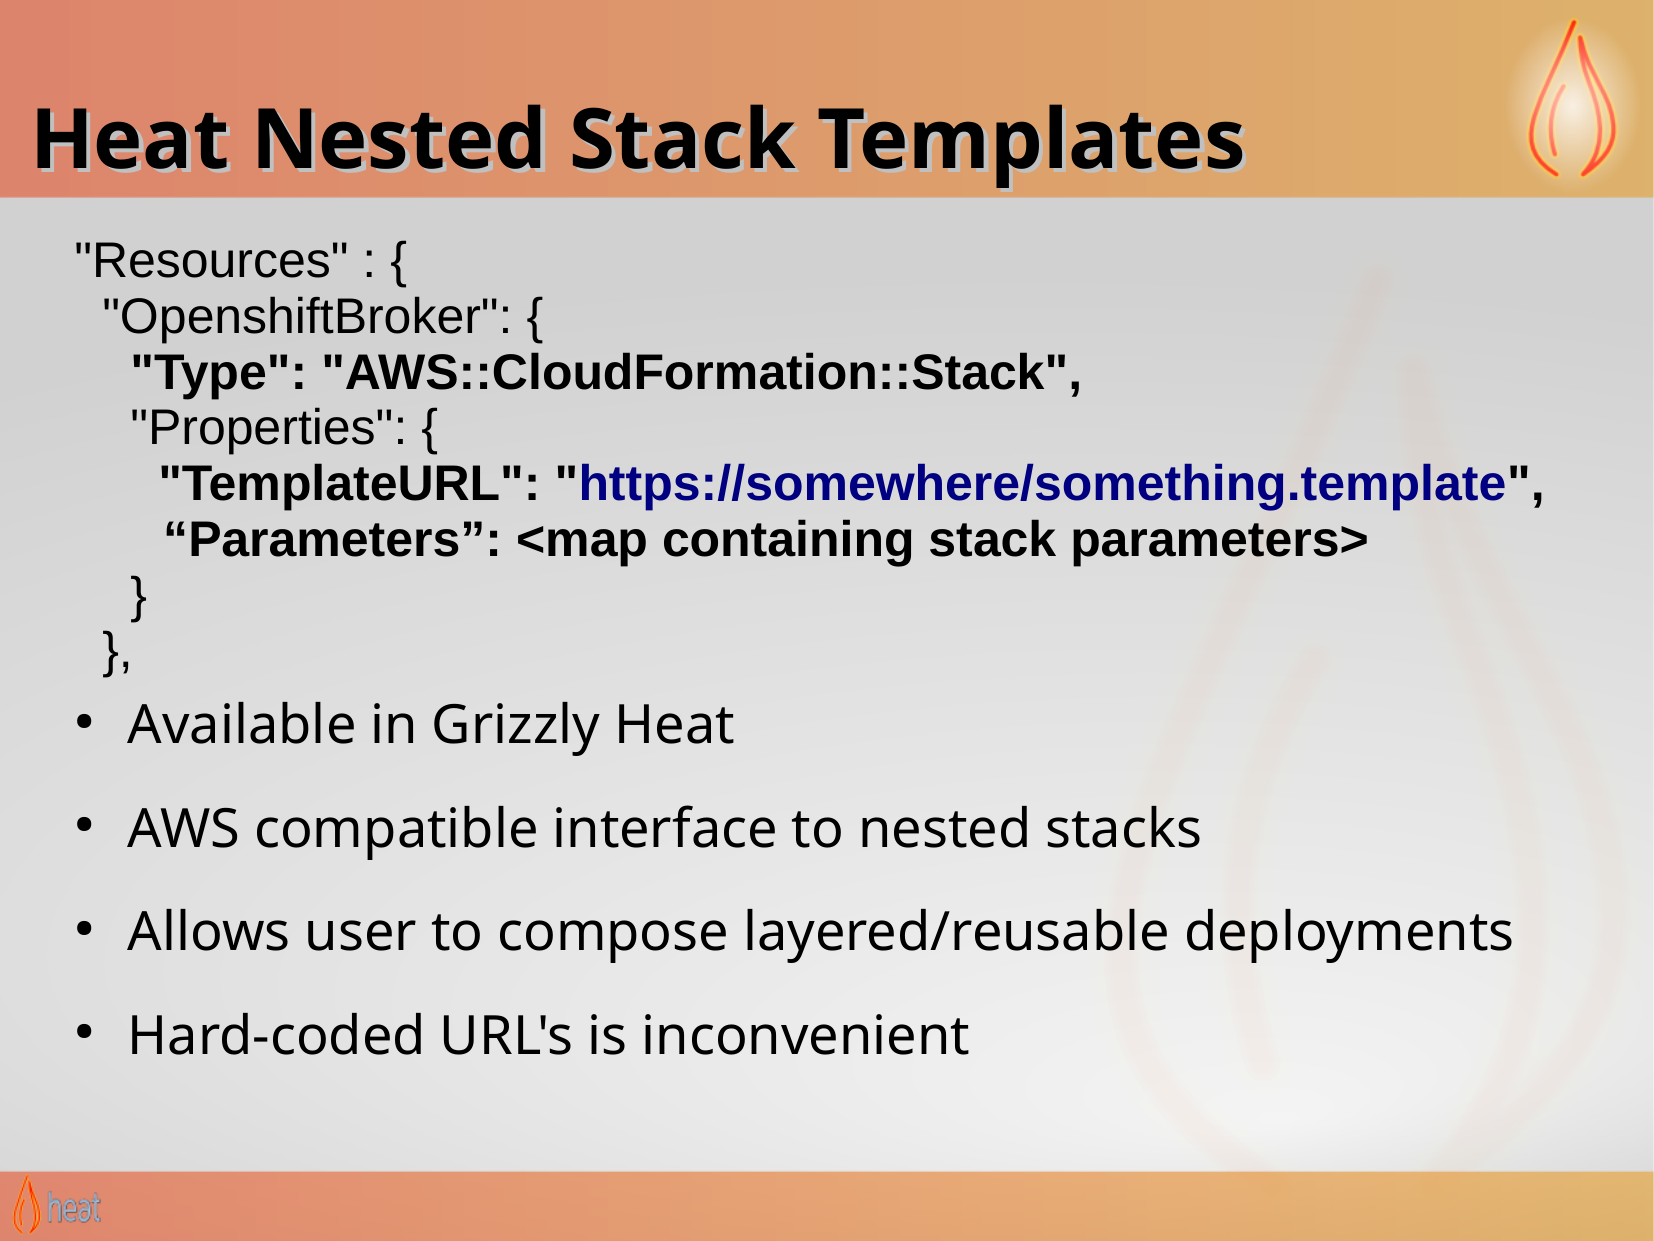

# Heat Nested Stack Templates
 "Resources" : {
 "OpenshiftBroker": {
 "Type": "AWS::CloudFormation::Stack",
 "Properties": {
 "TemplateURL": "https://somewhere/something.template",
	 “Parameters”: <map containing stack parameters>
 }
 },
Available in Grizzly Heat
AWS compatible interface to nested stacks
Allows user to compose layered/reusable deployments
Hard-coded URL's is inconvenient